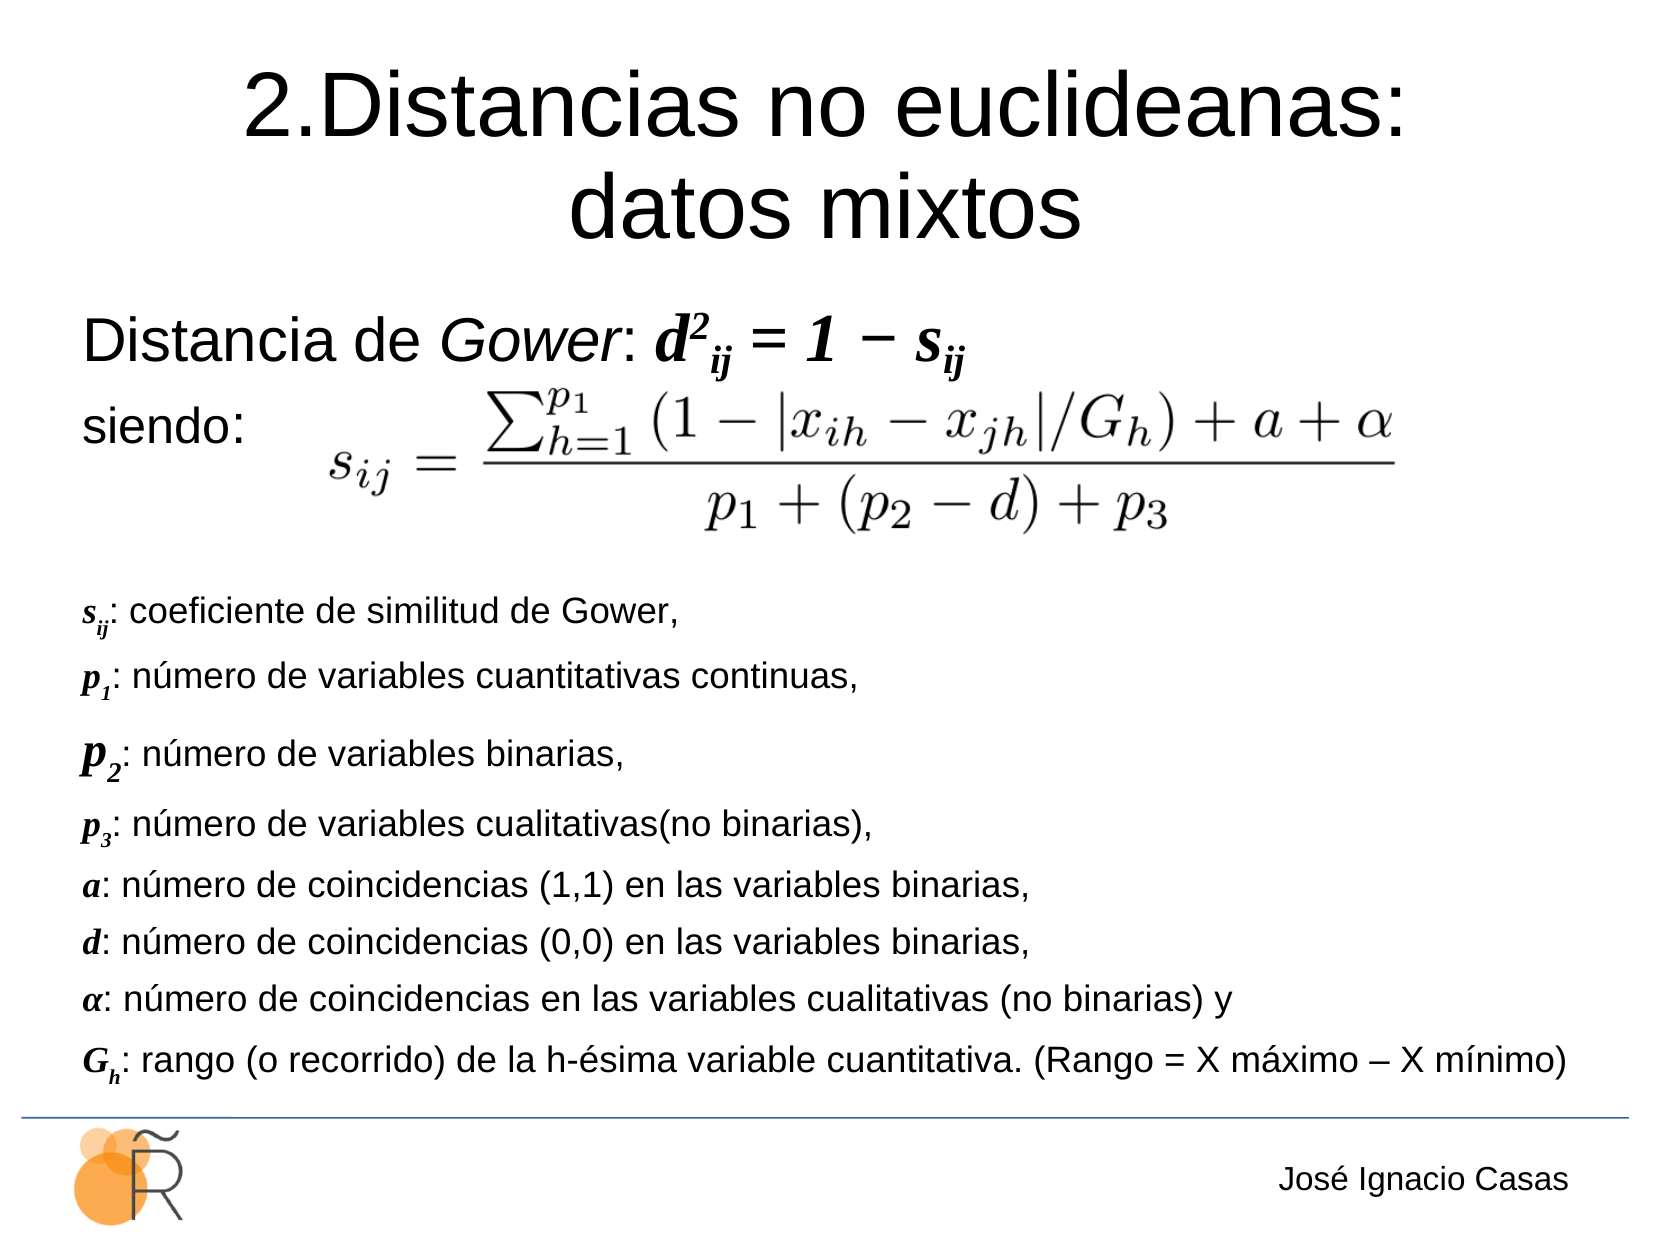

# 2.Distancias no euclideanas: datos mixtos
Distancia de Gower: d2ij = 1 − sij
siendo:
sij: coeficiente de similitud de Gower,
p1: número de variables cuantitativas continuas,
p2: número de variables binarias,
p3: número de variables cualitativas(no binarias),
a: número de coincidencias (1,1) en las variables binarias,
d: número de coincidencias (0,0) en las variables binarias,
α: número de coincidencias en las variables cualitativas (no binarias) y
Gh: rango (o recorrido) de la h-ésima variable cuantitativa. (Rango = X máximo – X mínimo)